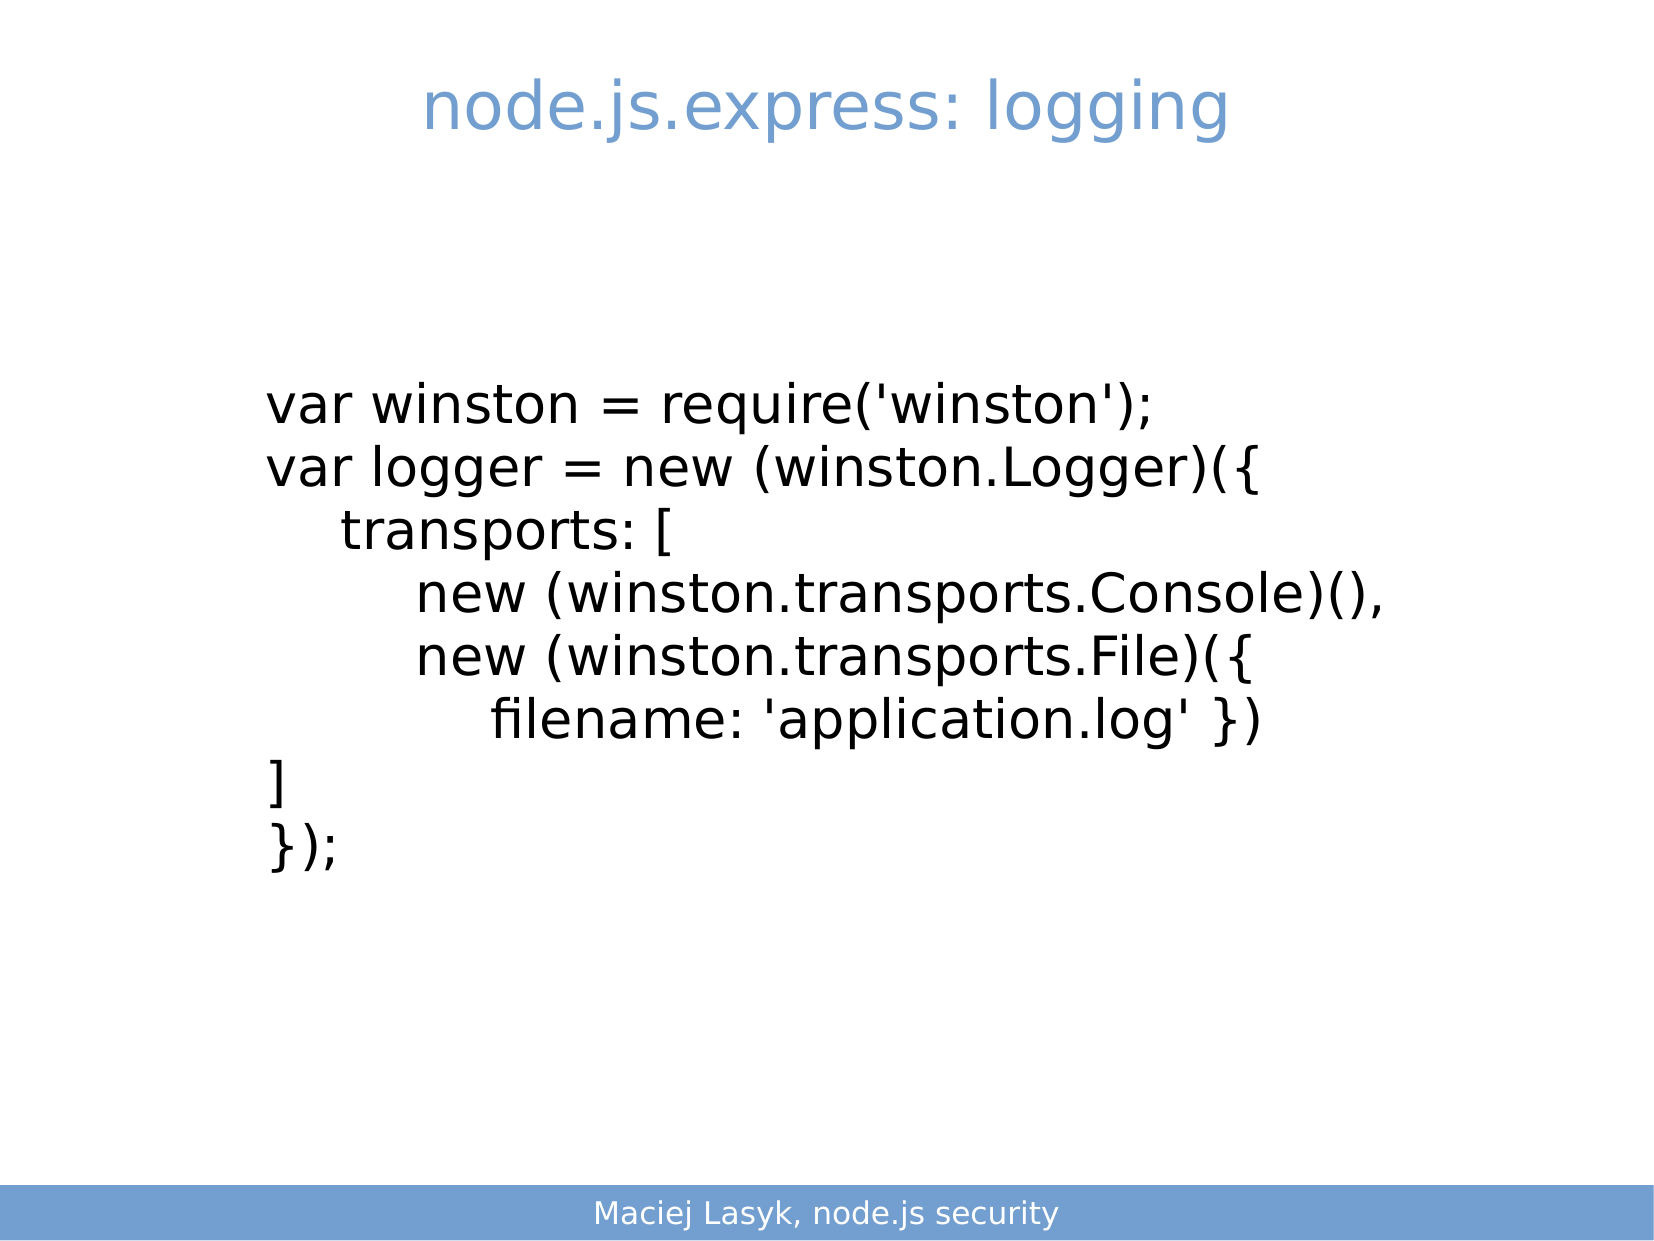

node.js.express: logging
var winston = require('winston');
var logger = new (winston.Logger)({
	transports: [
		new (winston.transports.Console)(),
		new (winston.transports.File)({
			filename: 'application.log' })
]
});
 3/25
 1/25
Maciej Lasyk, Ganglia & Nagios
Maciej Lasyk, node.js security
Maciej Lasyk, node.js security